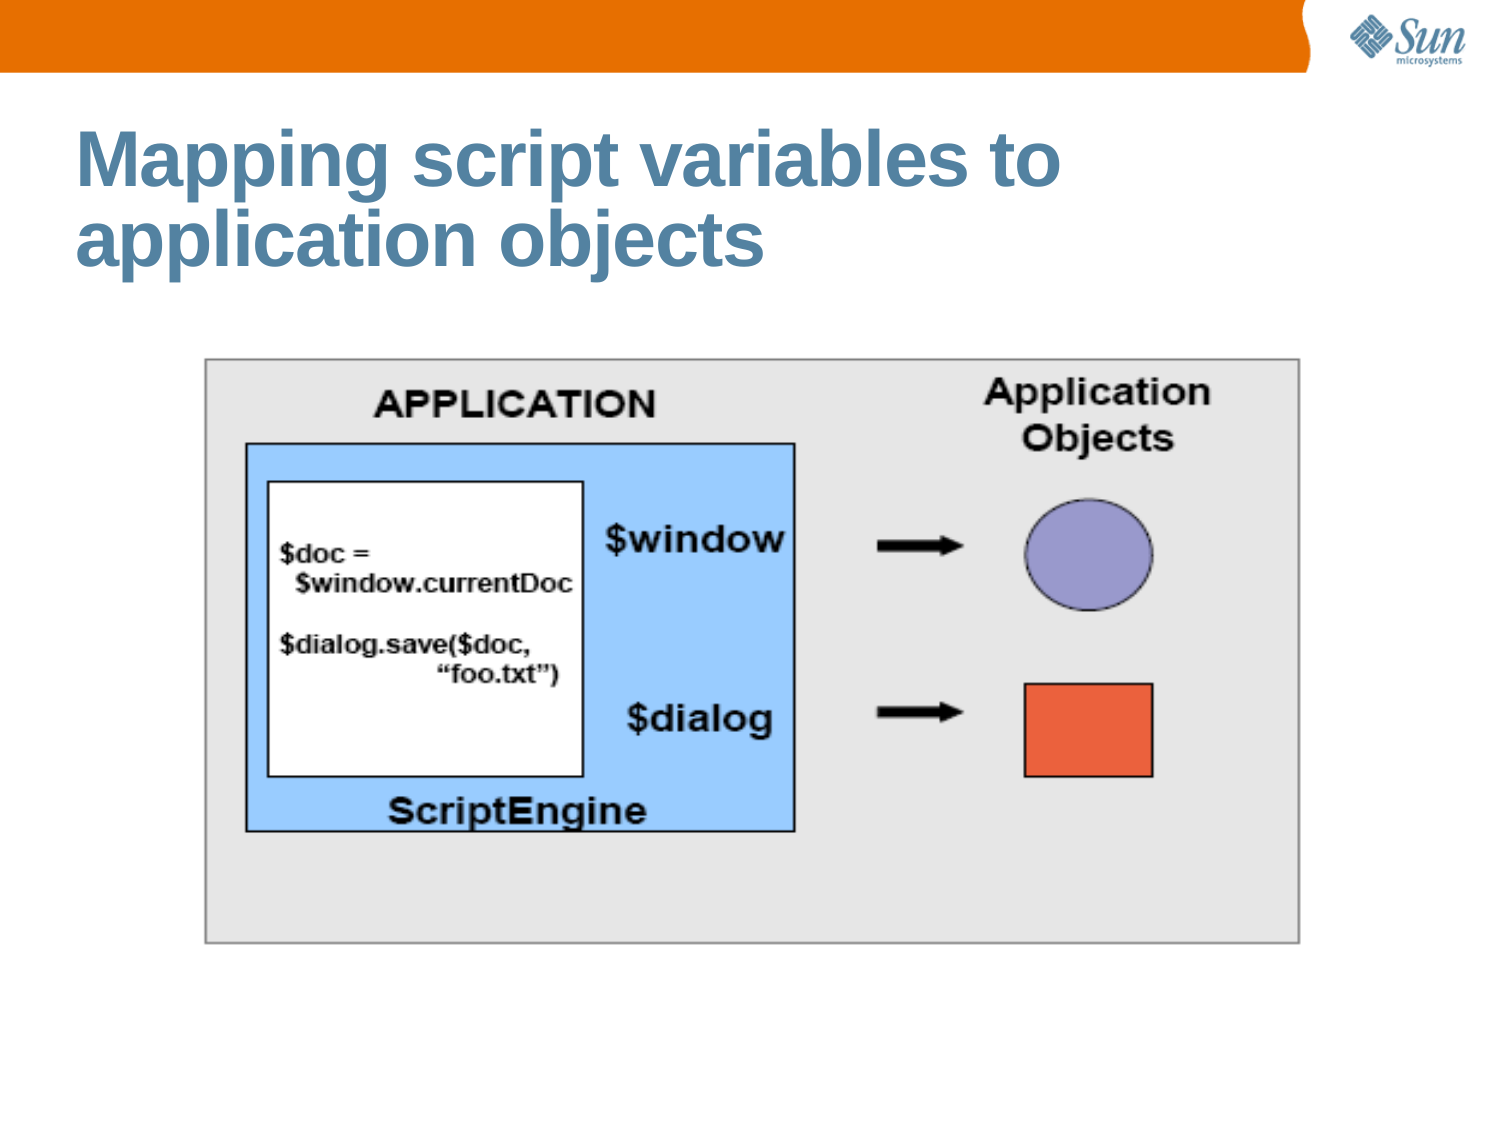

# Mapping script variables to application objects